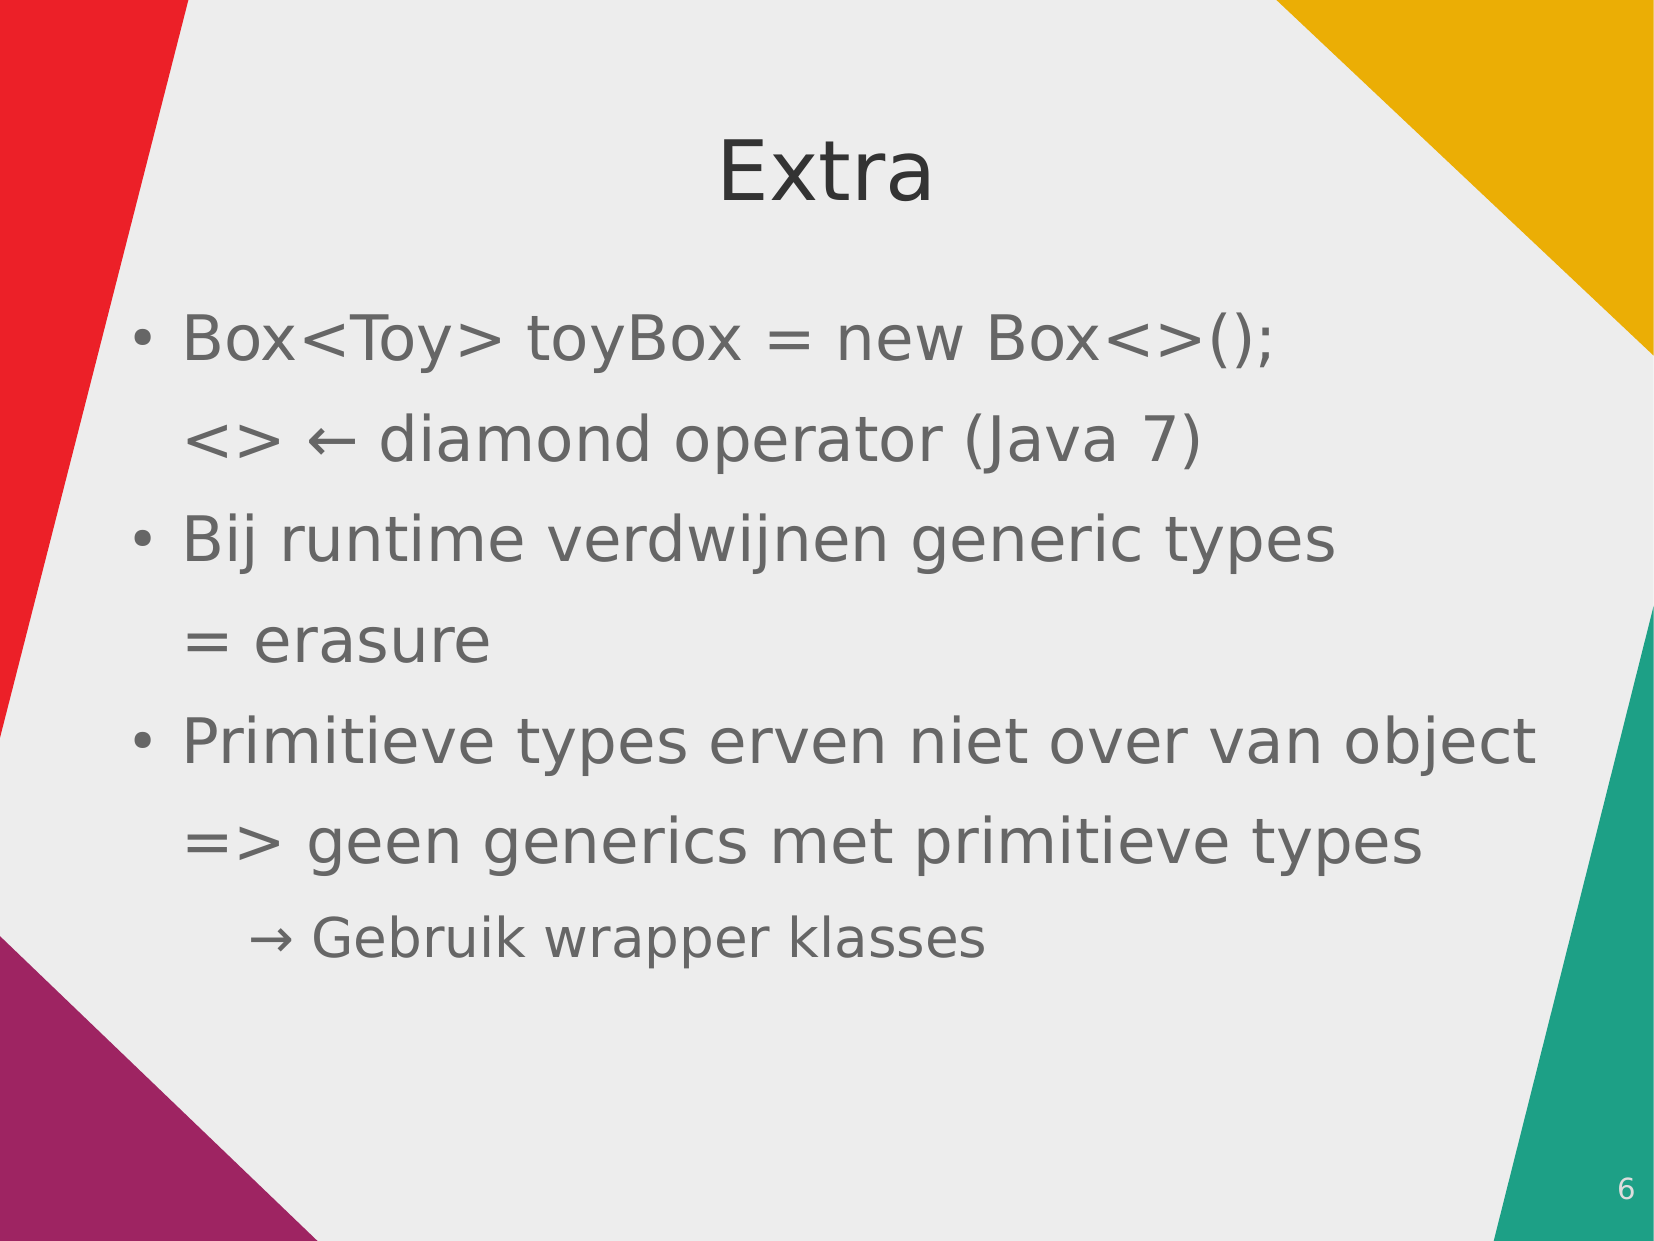

# Extra
Box<Toy> toyBox = new Box<>();
<> ← diamond operator (Java 7)
Bij runtime verdwijnen generic types
= erasure
Primitieve types erven niet over van object
=> geen generics met primitieve types
→ Gebruik wrapper klasses
6